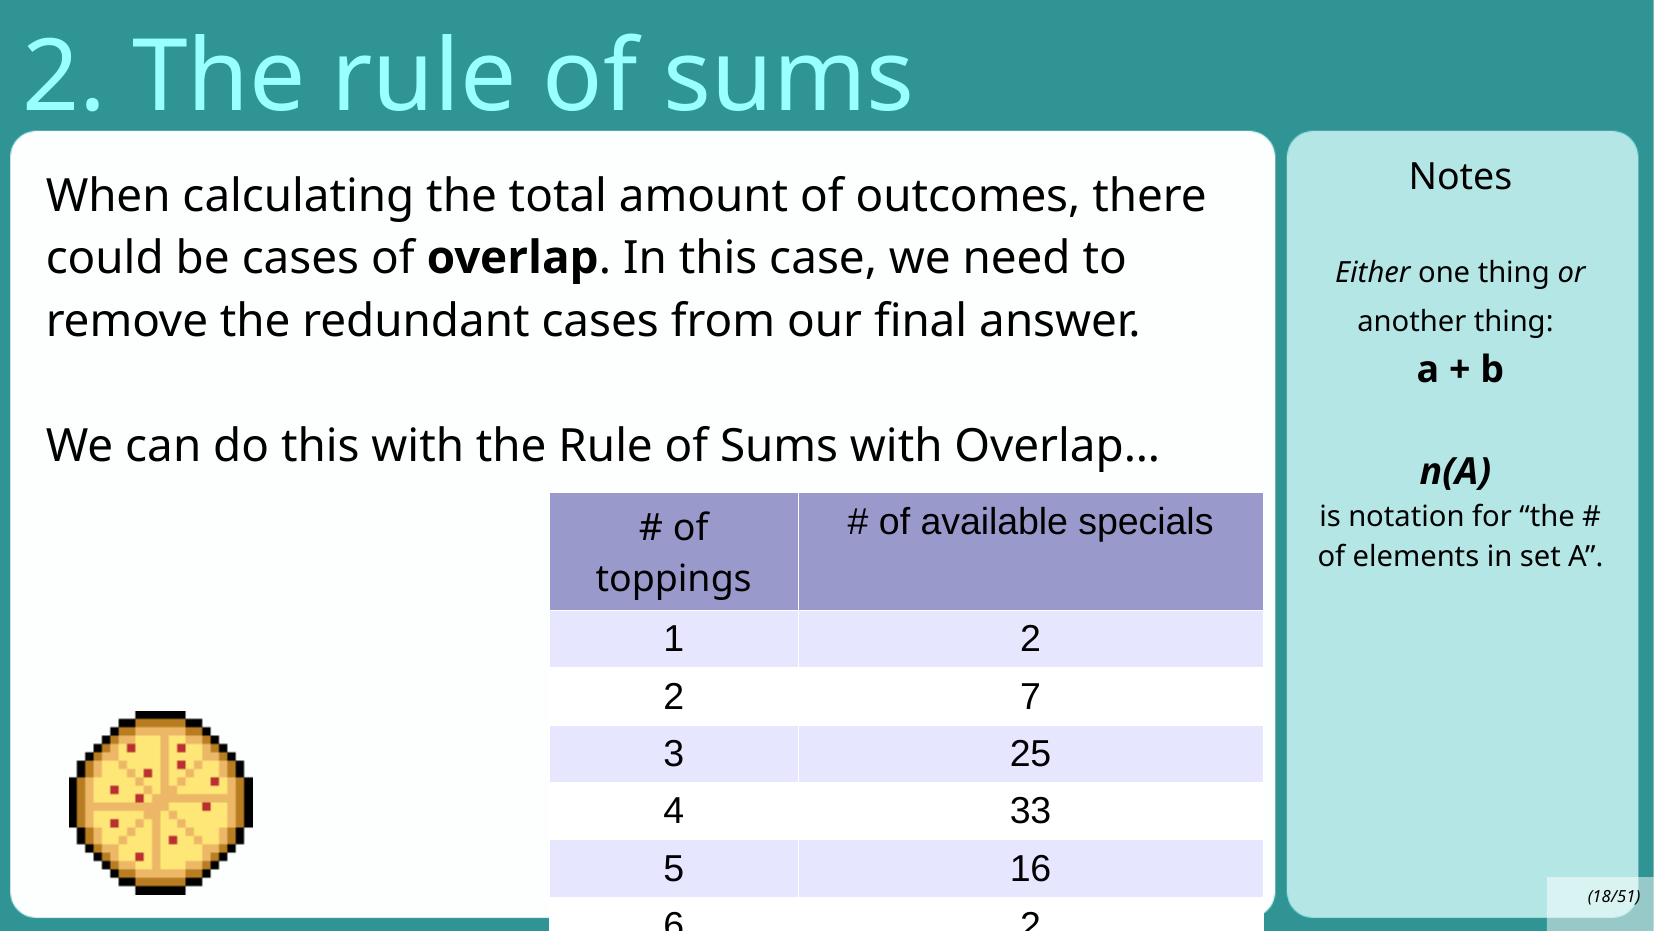

# 2. The rule of sums
Notes
Either one thing or another thing:
a + b
n(A)
is notation for “the # of elements in set A”.
When calculating the total amount of outcomes, there could be cases of overlap. In this case, we need to remove the redundant cases from our final answer.
We can do this with the Rule of Sums with Overlap…
| # of toppings | # of available specials |
| --- | --- |
| 1 | 2 |
| 2 | 7 |
| 3 | 25 |
| 4 | 33 |
| 5 | 16 |
| 6 | 2 |